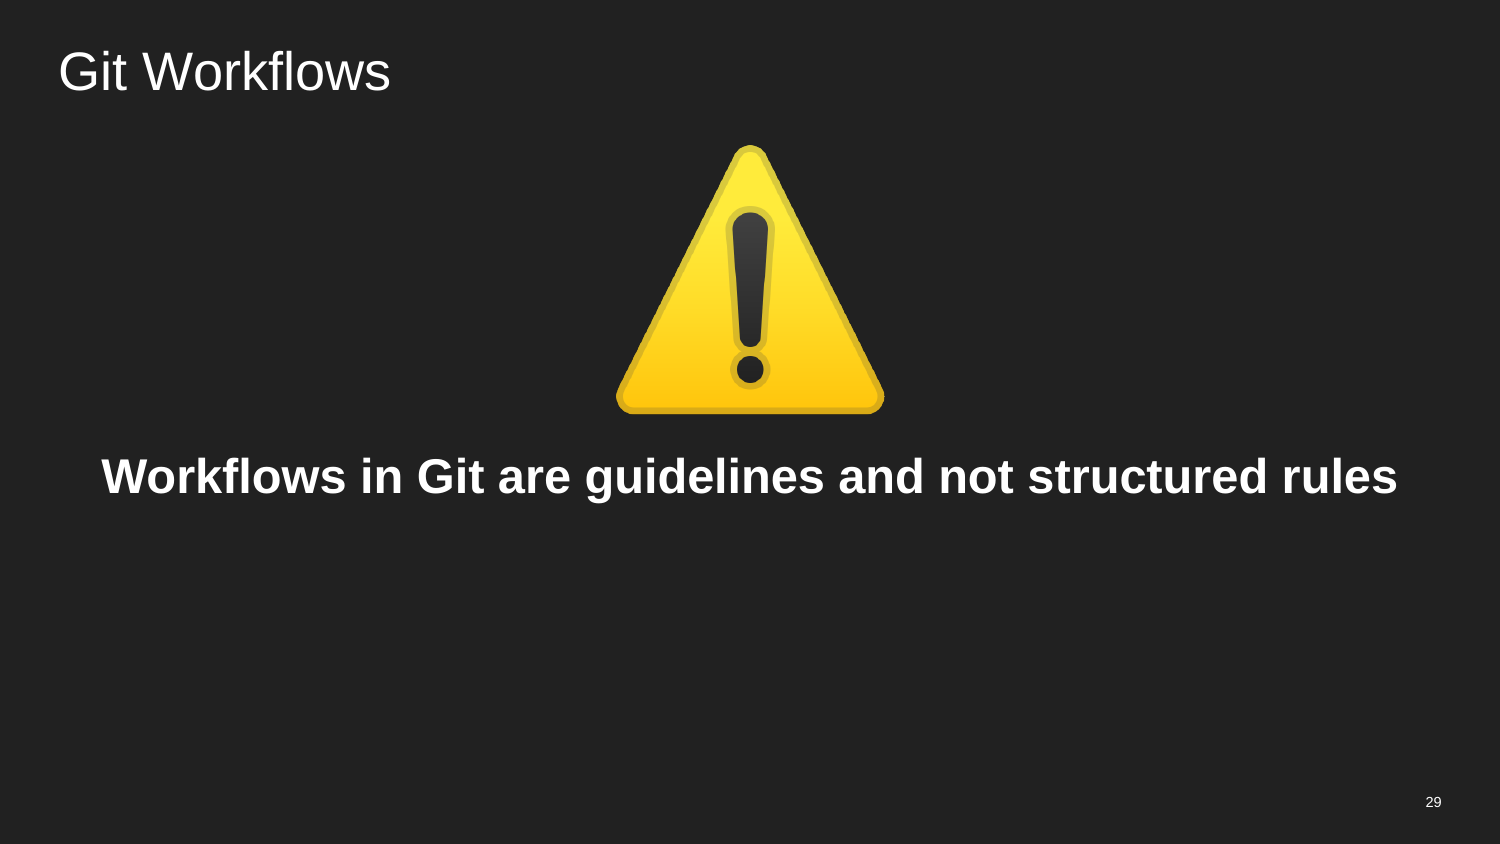

Git Workflows
# Workflows in Git are guidelines and not structured rules